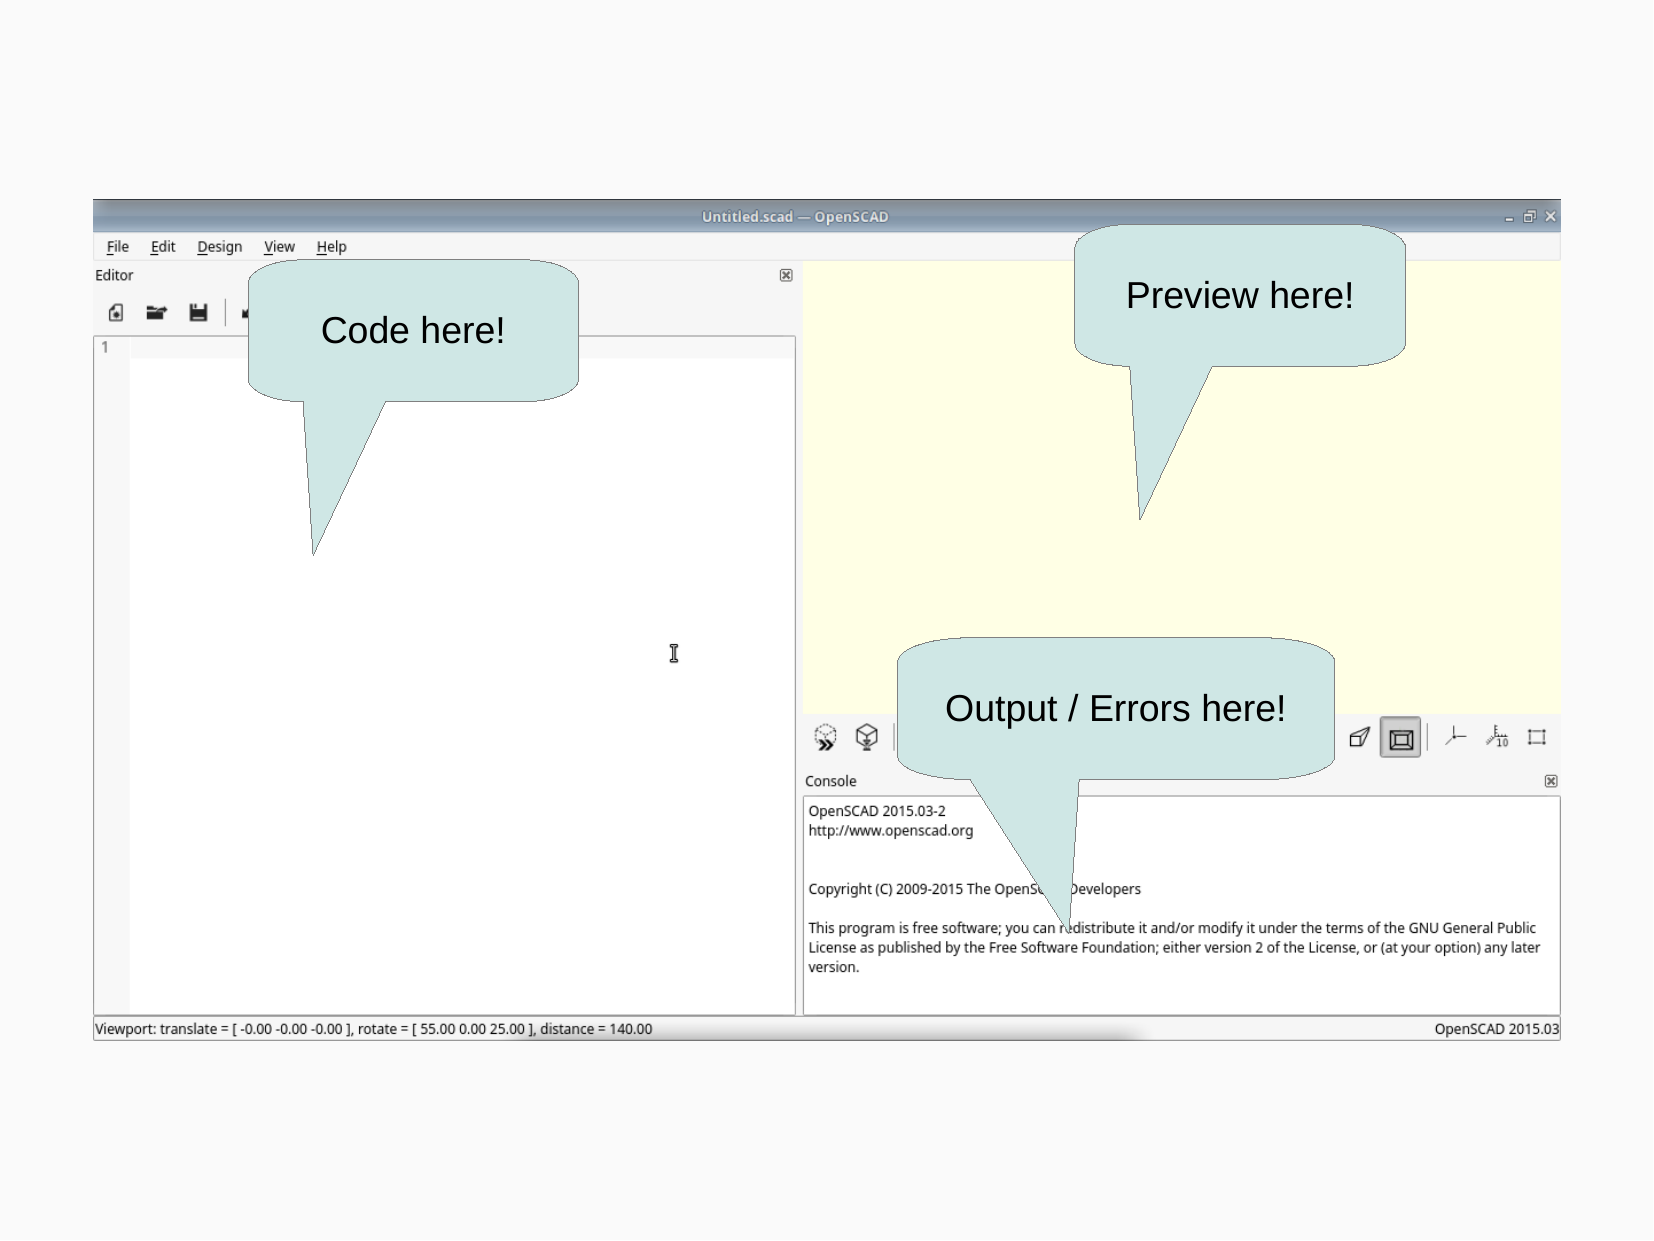

Preview here!
Code here!
Output / Errors here!